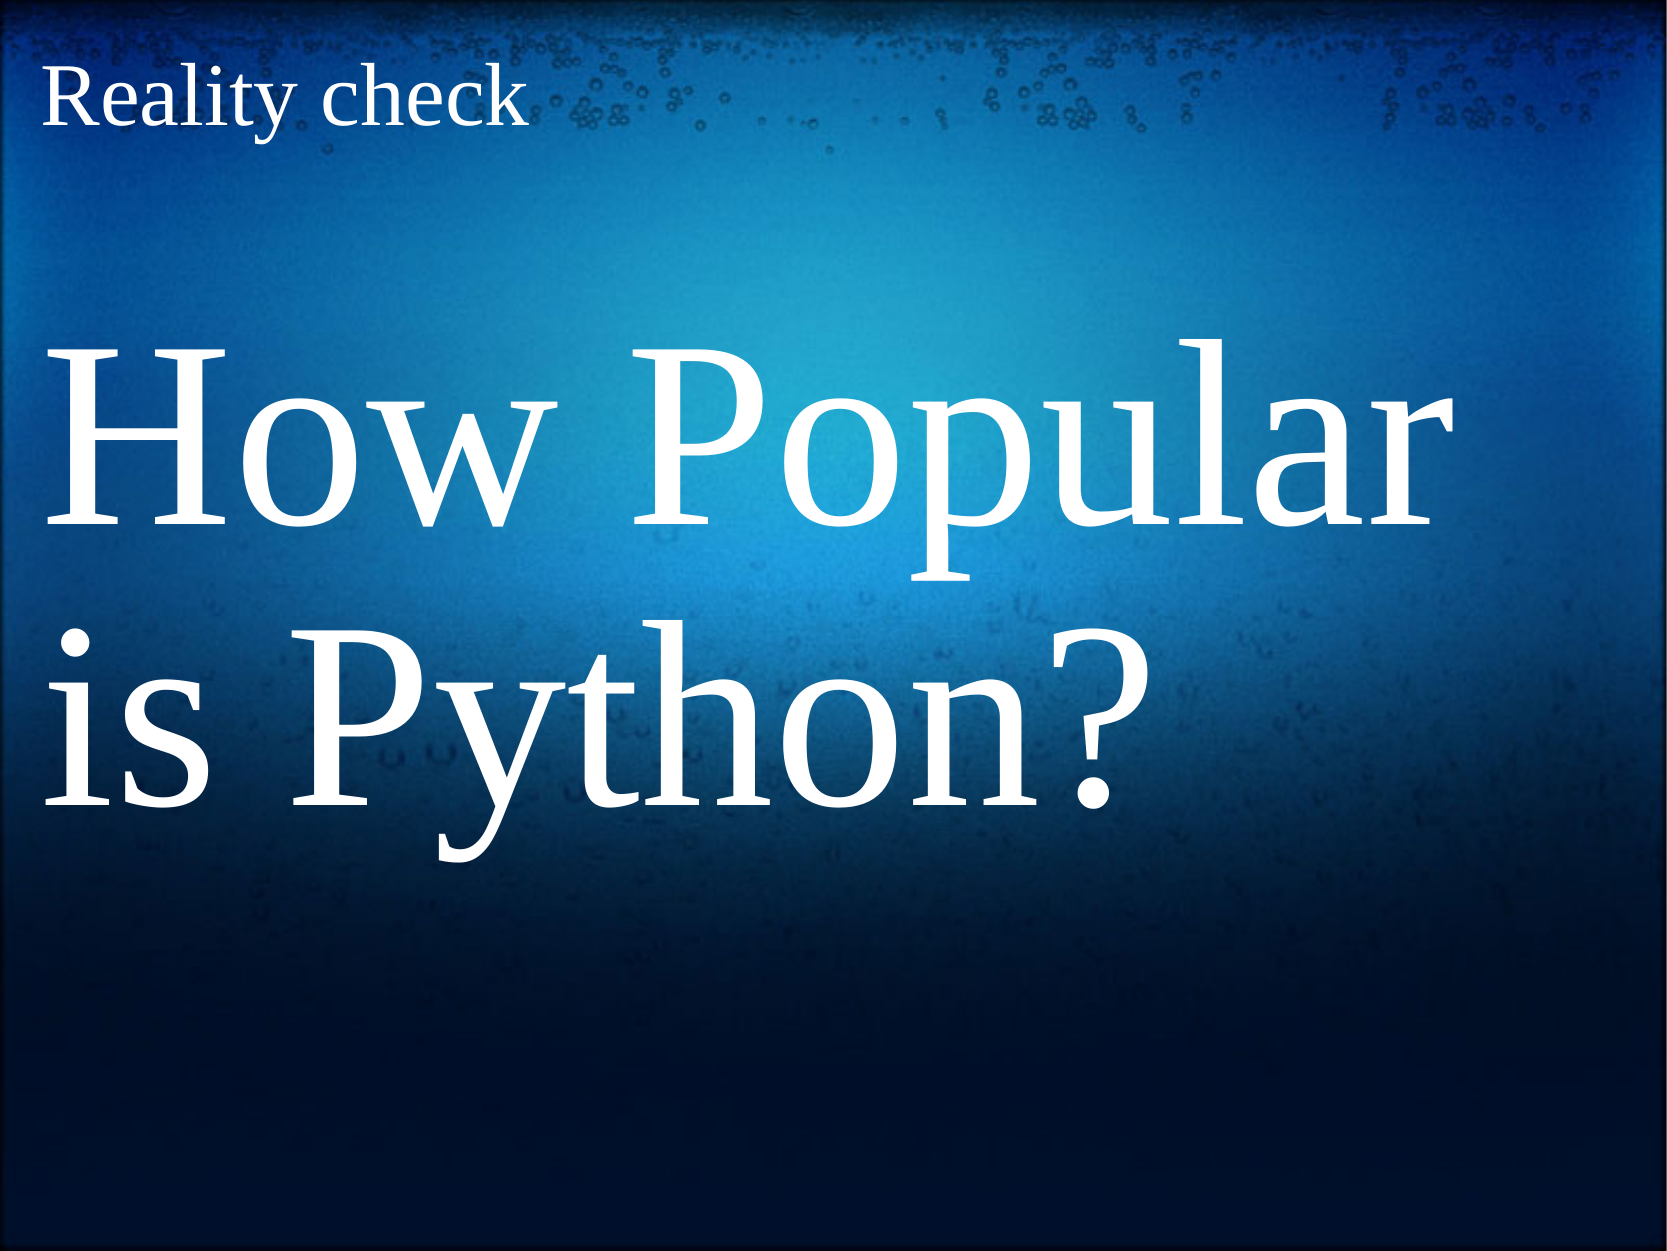

# Reality check
How Popular is Python?